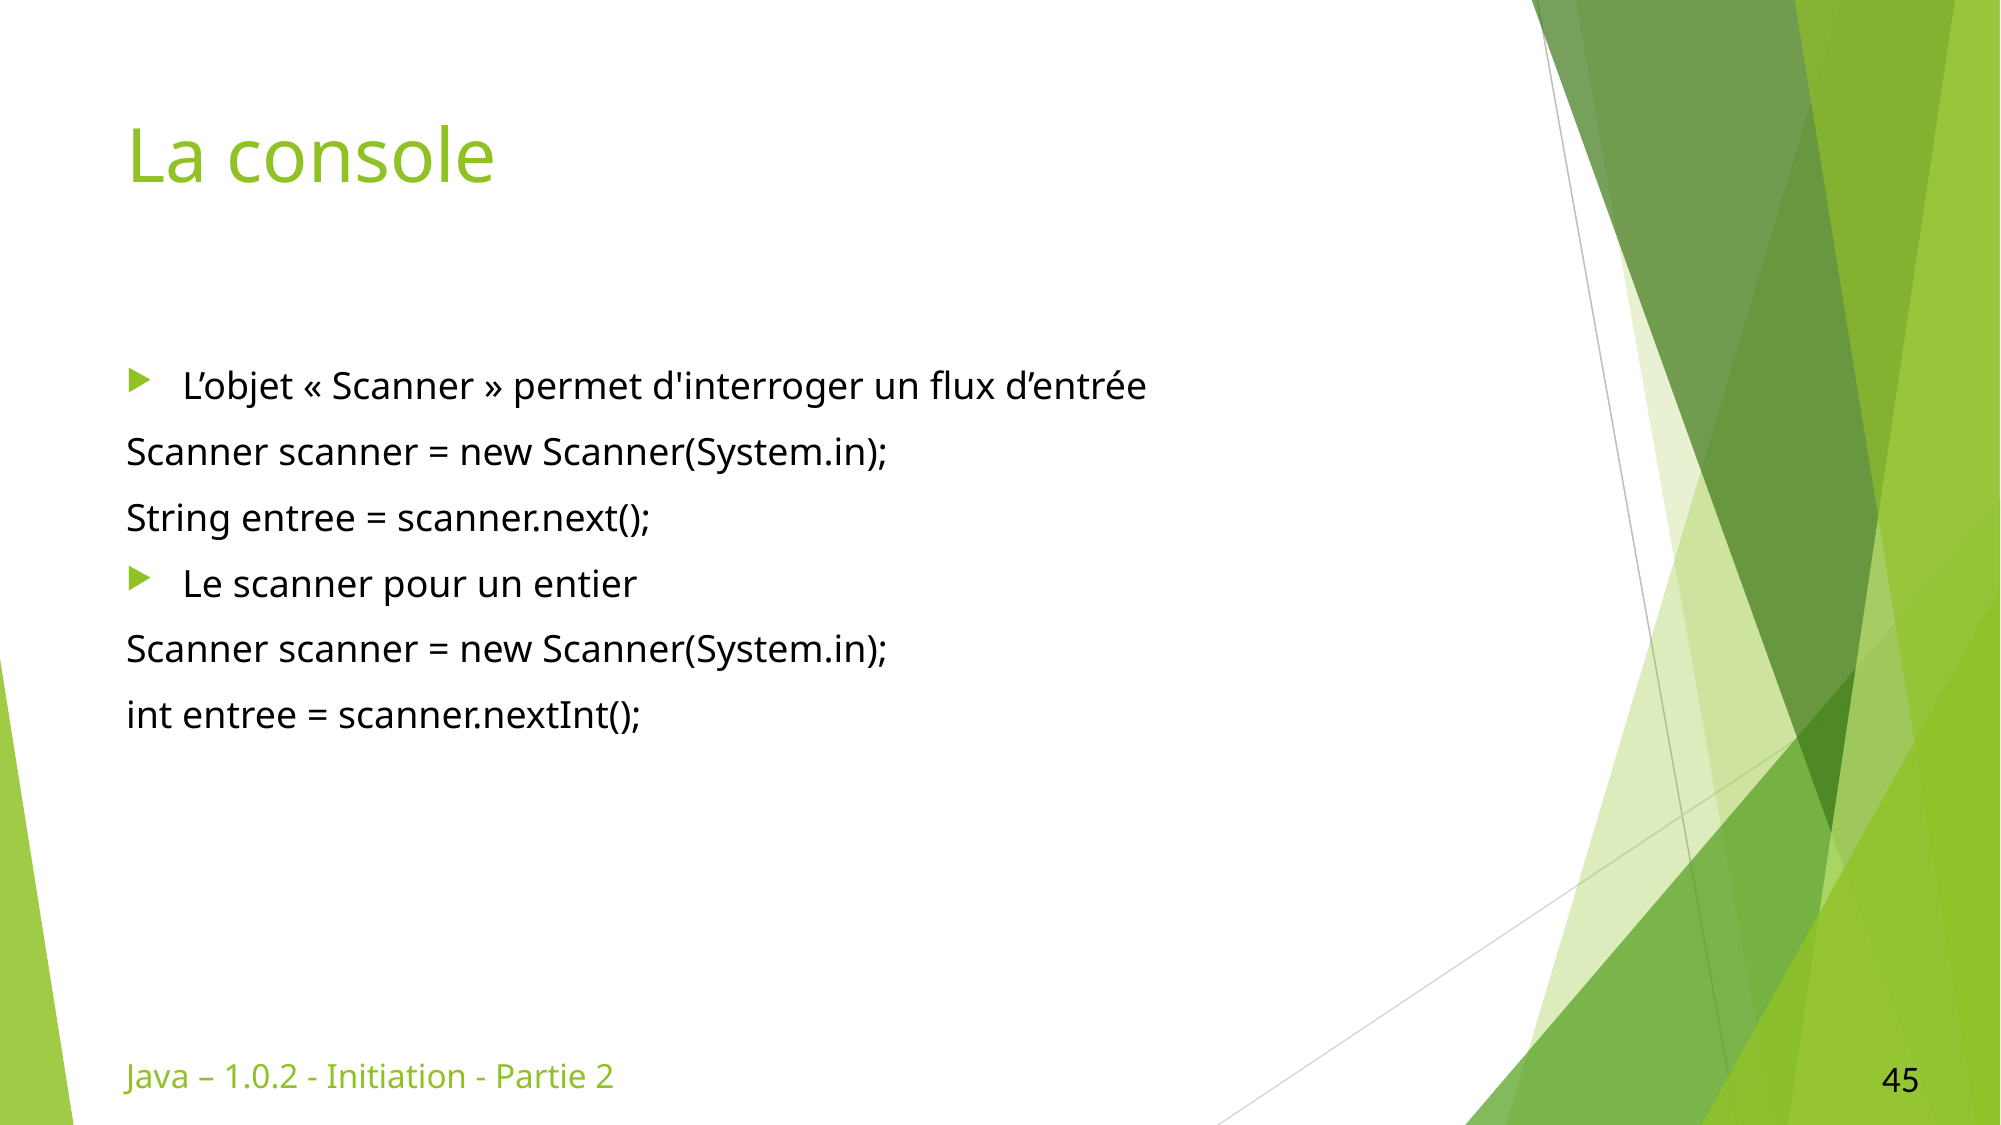

# La console
L’objet « Scanner » permet d'interroger un flux d’entrée
Scanner scanner = new Scanner(System.in);
String entree = scanner.next();
Le scanner pour un entier
Scanner scanner = new Scanner(System.in);
int entree = scanner.nextInt();
Java – 1.0.2 - Initiation - Partie 2